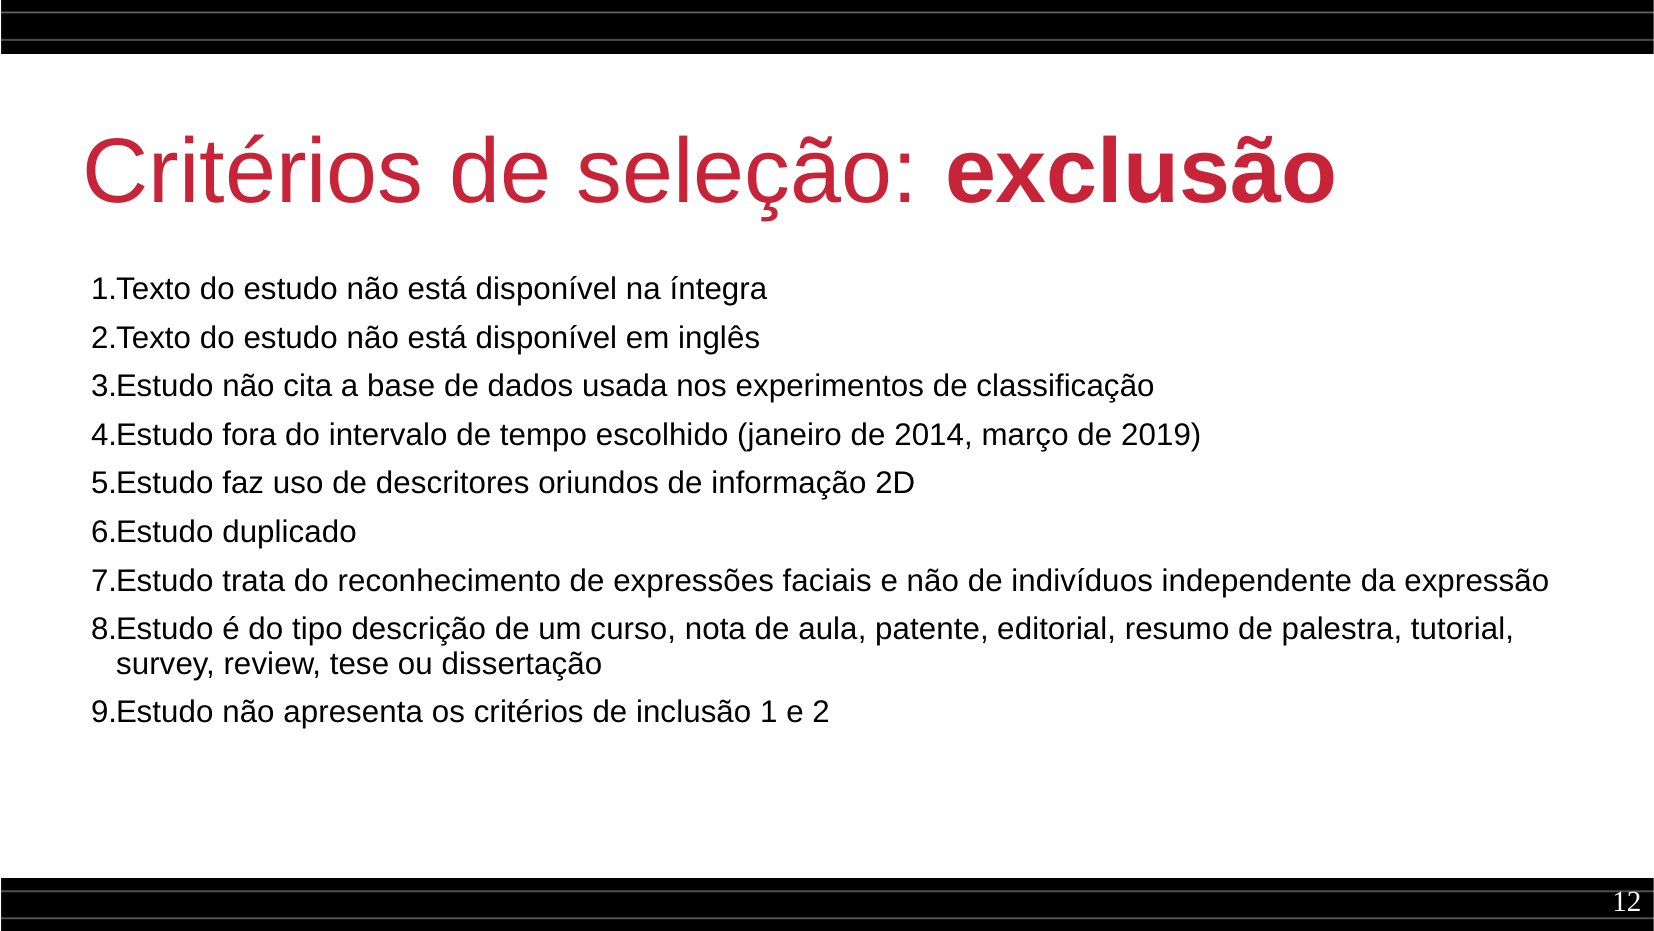

# Critérios de seleção: exclusão
Texto do estudo não está disponível na íntegra
Texto do estudo não está disponível em inglês
Estudo não cita a base de dados usada nos experimentos de classificação
Estudo fora do intervalo de tempo escolhido (janeiro de 2014, março de 2019)
Estudo faz uso de descritores oriundos de informação 2D
Estudo duplicado
Estudo trata do reconhecimento de expressões faciais e não de indivíduos independente da expressão
Estudo é do tipo descrição de um curso, nota de aula, patente, editorial, resumo de palestra, tutorial, survey, review, tese ou dissertação
Estudo não apresenta os critérios de inclusão 1 e 2